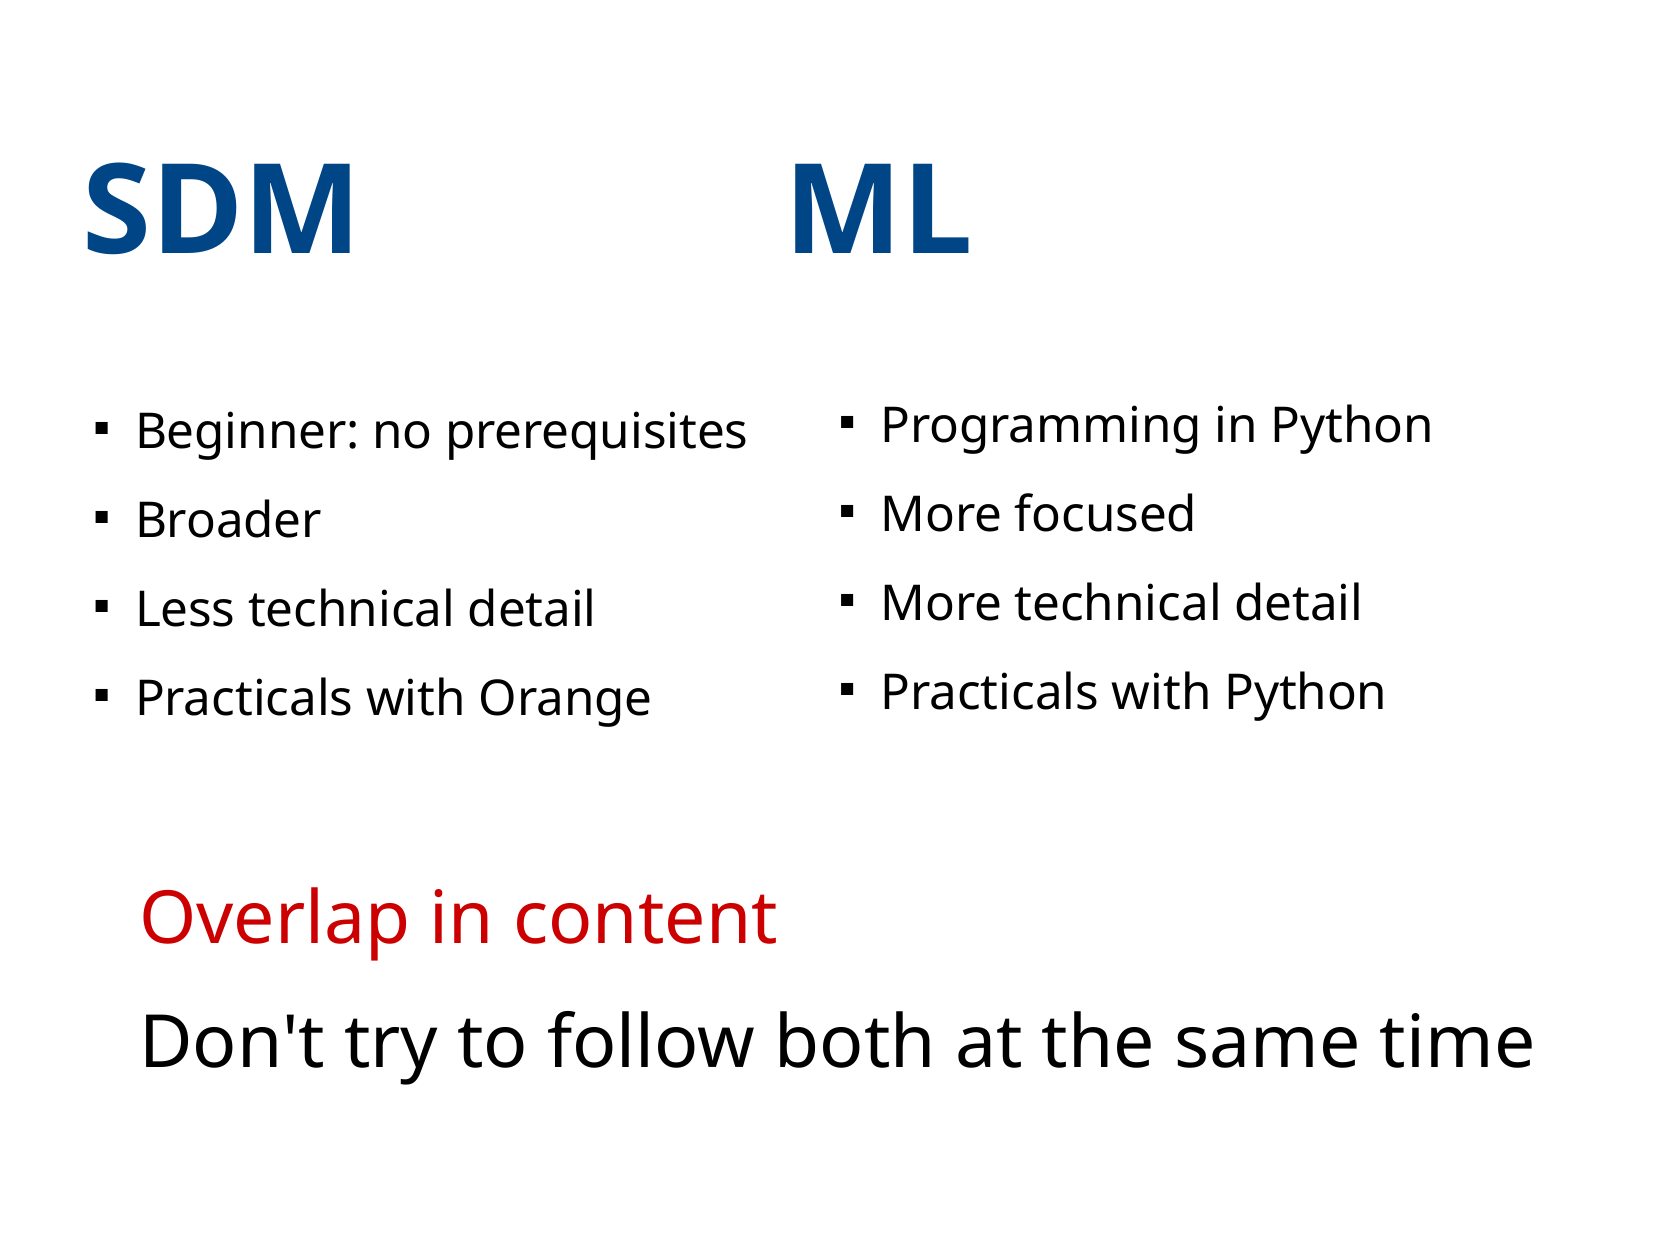

# SDM ML
Programming in Python
More focused
More technical detail
Practicals with Python
Beginner: no prerequisites
Broader
Less technical detail
Practicals with Orange
Overlap in content
Don't try to follow both at the same time